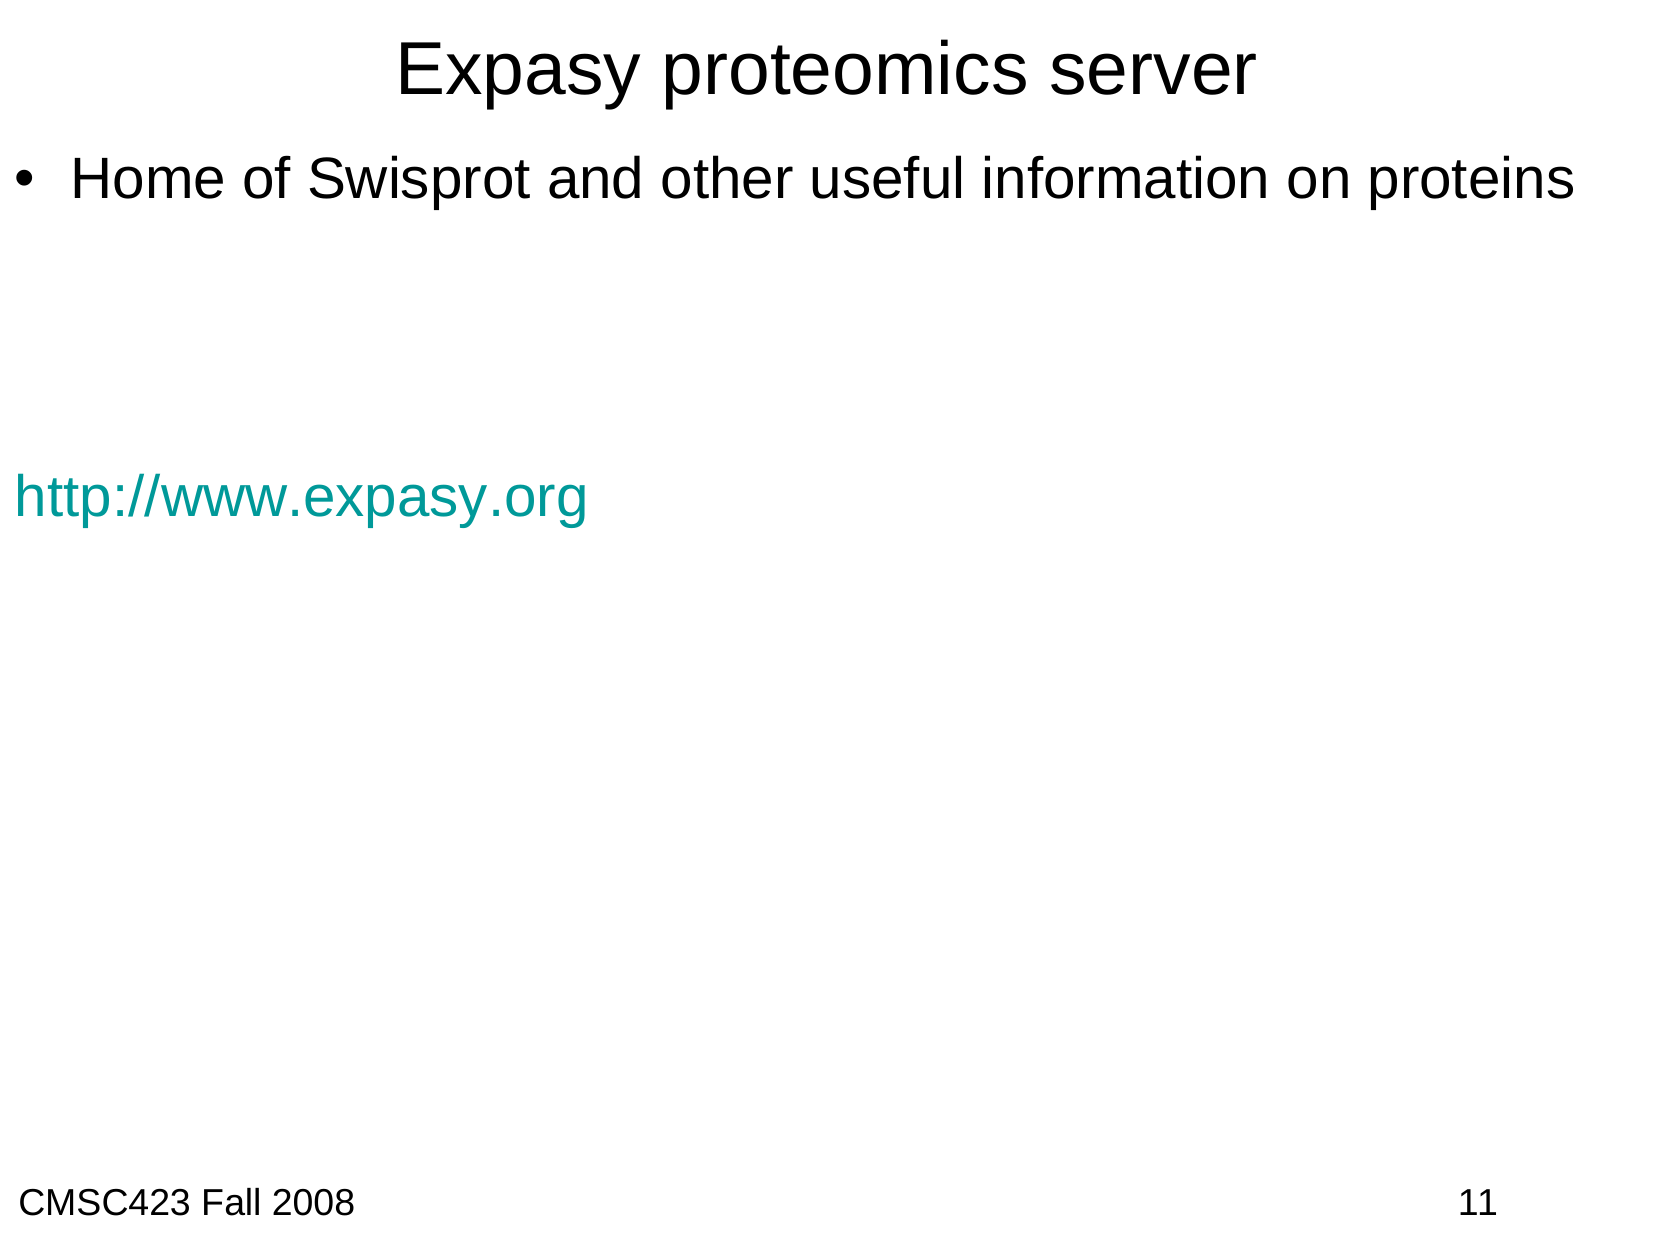

# Expasy proteomics server
Home of Swisprot and other useful information on proteins
http://www.expasy.org
CMSC423 Fall 2008
11